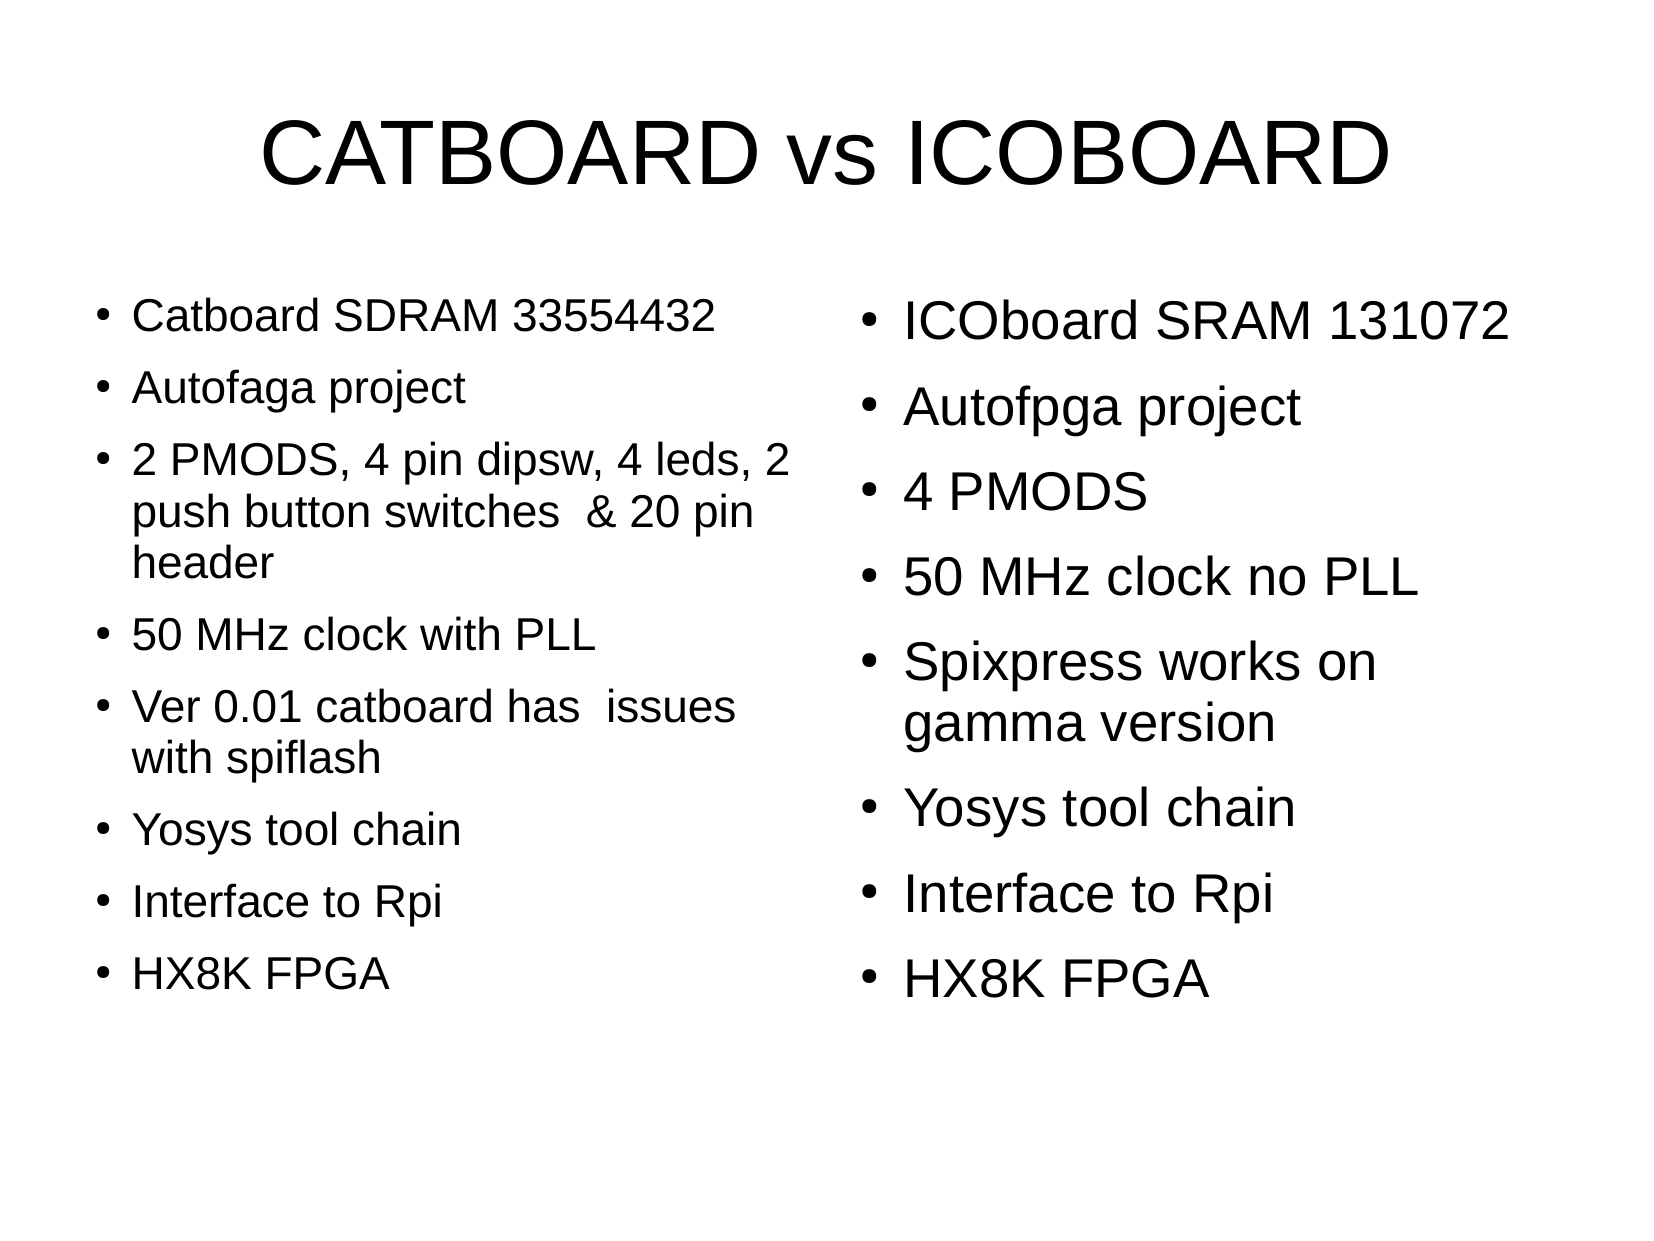

# CATBOARD vs ICOBOARD
Catboard SDRAM 33554432
Autofaga project
2 PMODS, 4 pin dipsw, 4 leds, 2 push button switches & 20 pin header
50 MHz clock with PLL
Ver 0.01 catboard has issues with spiflash
Yosys tool chain
Interface to Rpi
HX8K FPGA
ICOboard SRAM 131072
Autofpga project
4 PMODS
50 MHz clock no PLL
Spixpress works on gamma version
Yosys tool chain
Interface to Rpi
HX8K FPGA